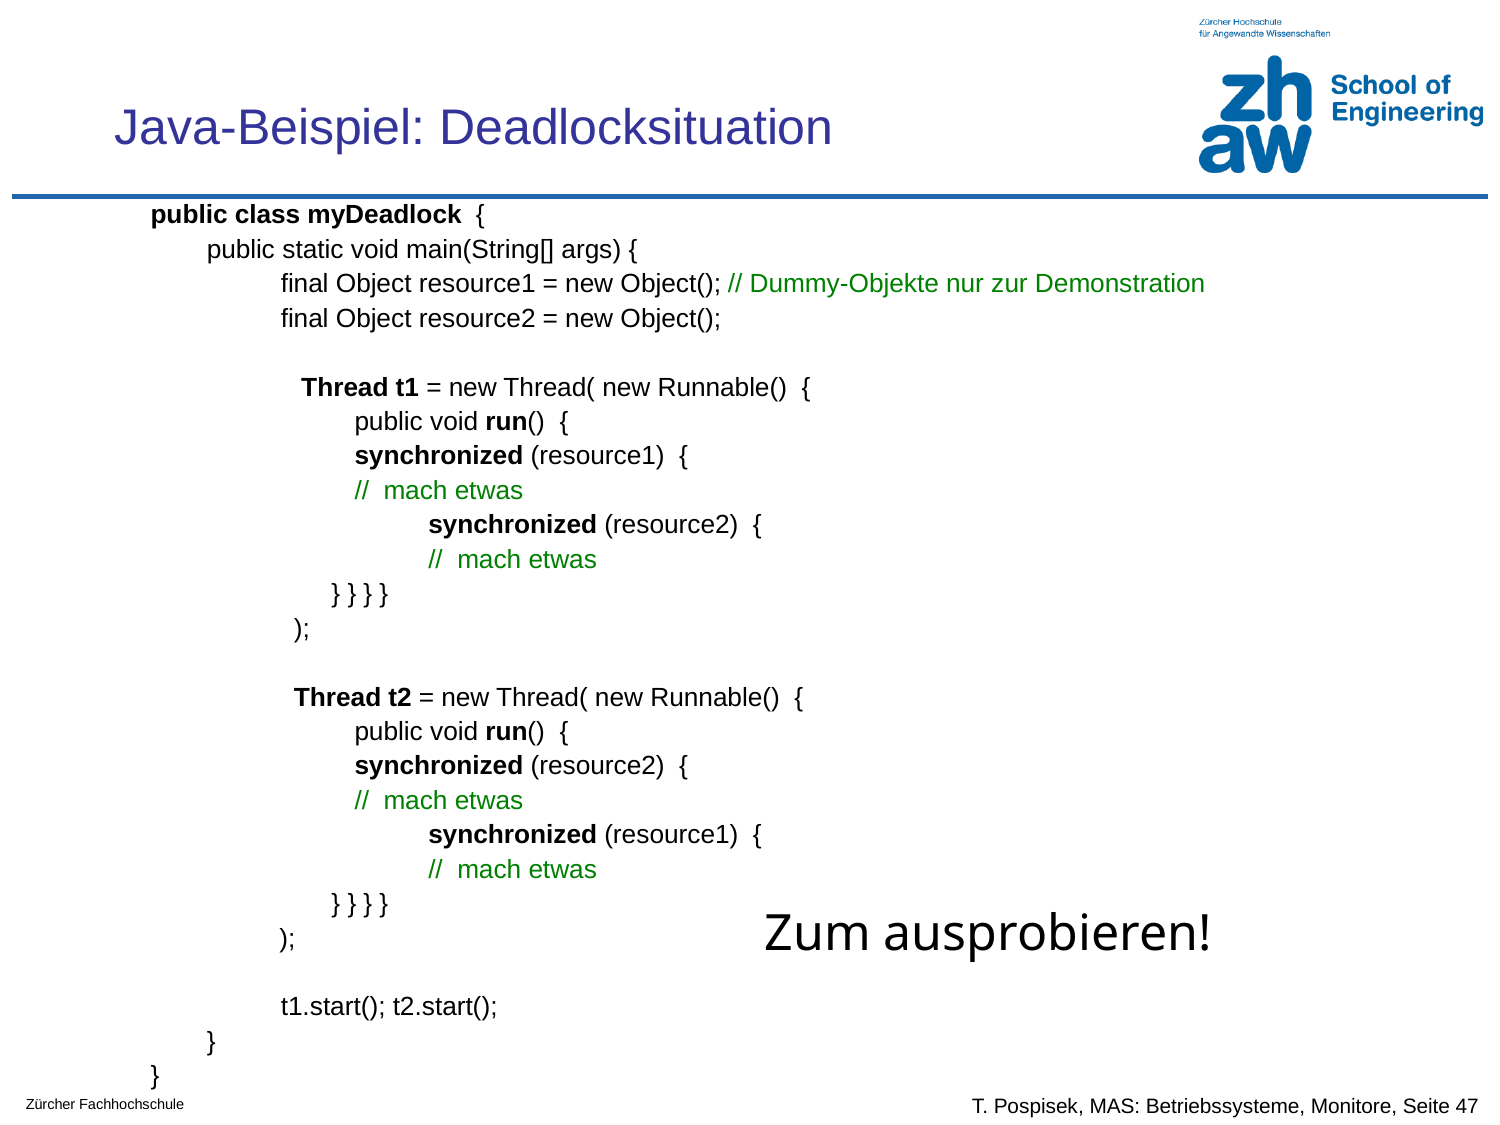

# Java-Beispiel: Deadlocksituation
public class myDeadlock {
	public static void main(String[] args) {
		final Object resource1 = new Object(); // Dummy-Objekte nur zur Demonstration
		final Object resource2 = new Object();
	 Thread t1 = new Thread( new Runnable() {
			public void run() {
			synchronized (resource1) {
			// mach etwas
				synchronized (resource2) {
				// mach etwas
		 } } } }
	 );
	 Thread t2 = new Thread( new Runnable() {
			public void run() {
			synchronized (resource2) {
			// mach etwas
				synchronized (resource1) {
				// mach etwas
		 } } } }
	 );
		t1.start(); t2.start();
	}
}
Zum ausprobieren!